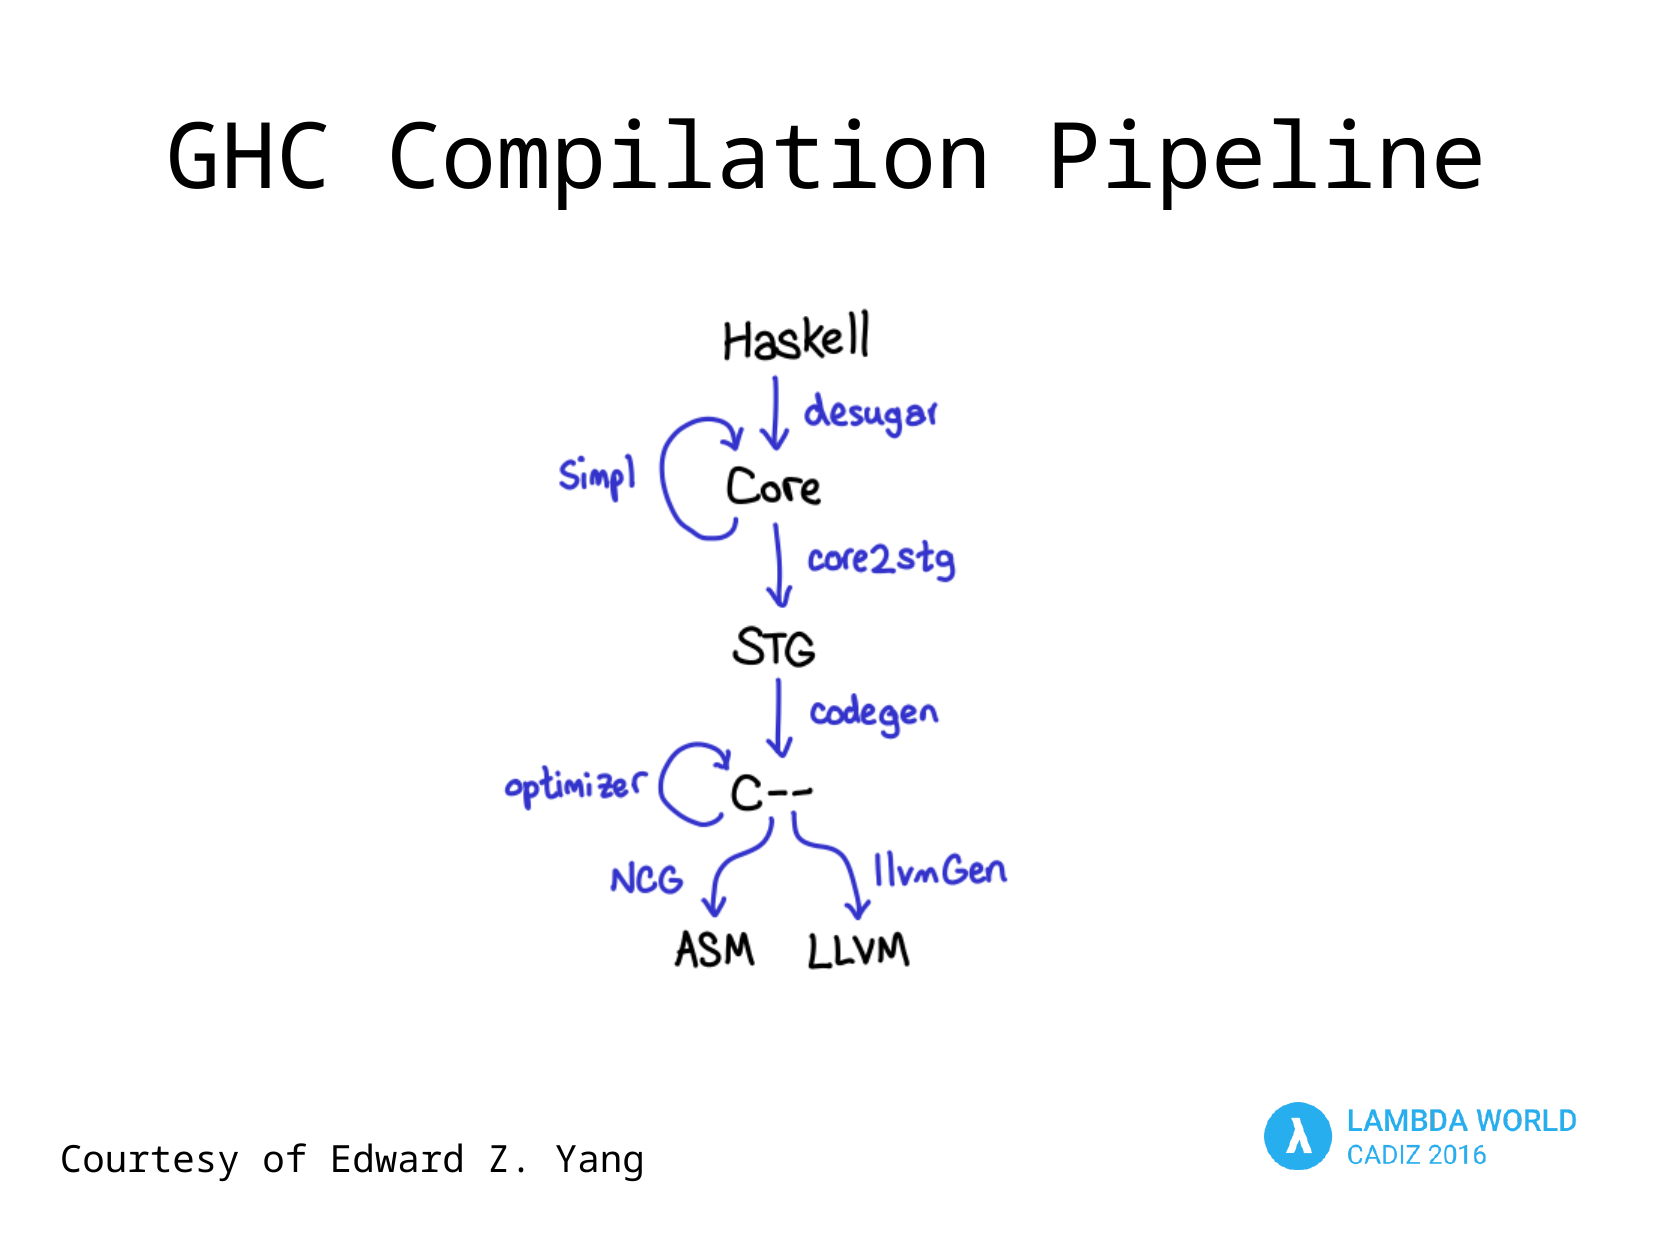

# GHC Compilation Pipeline
Courtesy of Edward Z. Yang